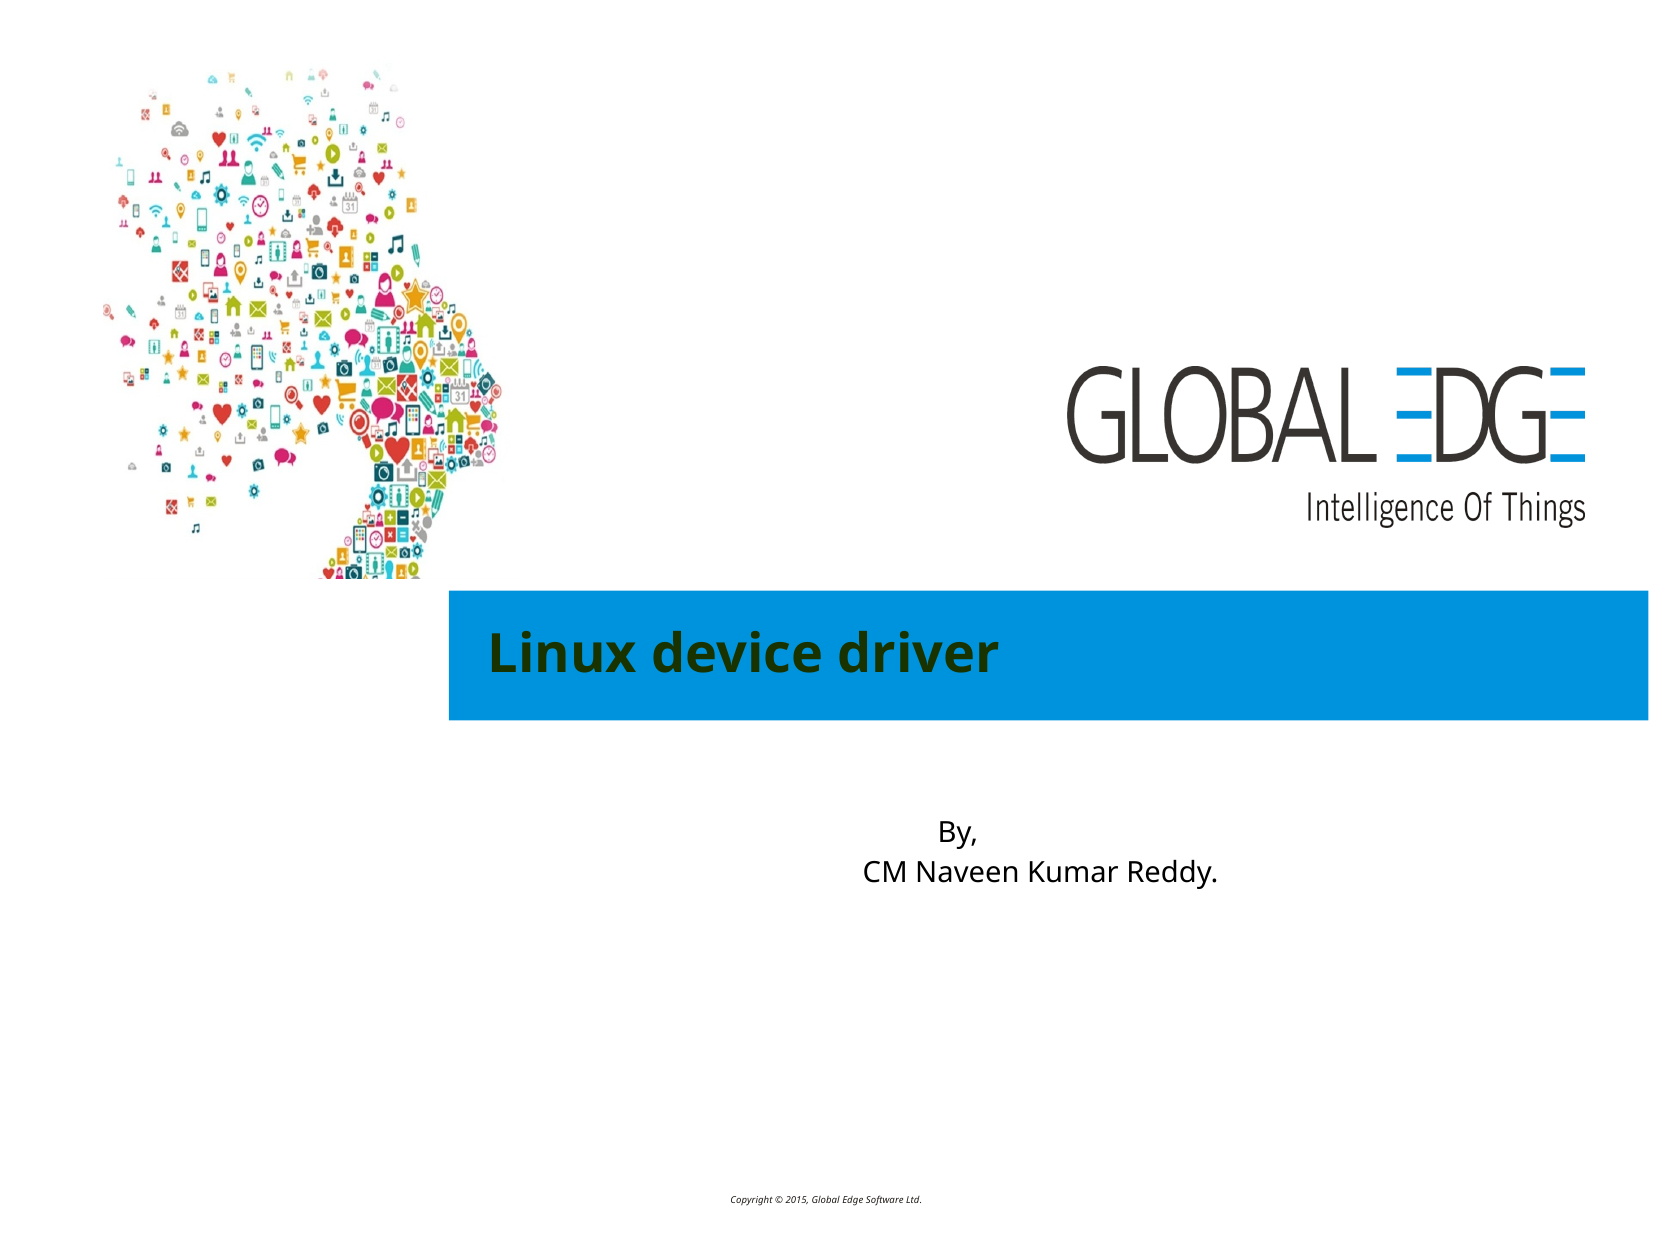

#
Linux device driver
 By,
 CM Naveen Kumar Reddy.